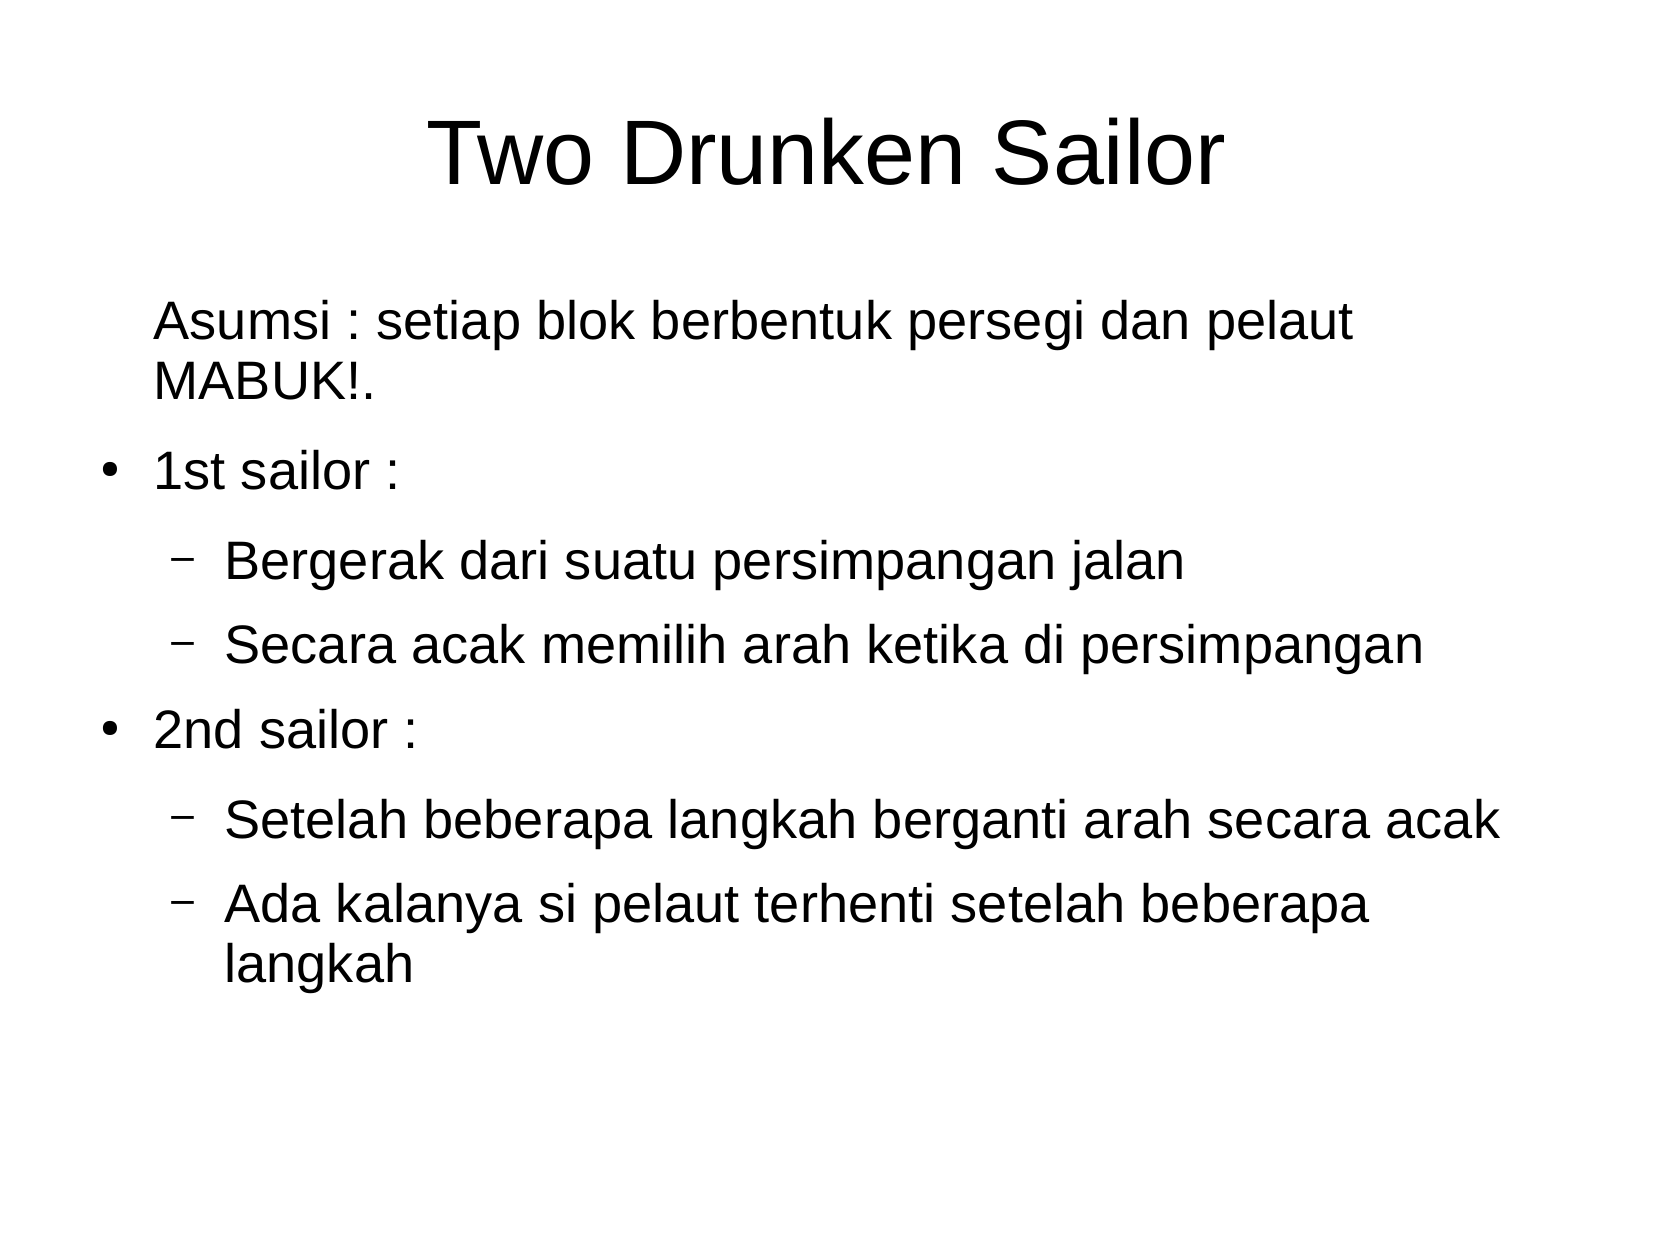

# Two Drunken Sailor
Asumsi : setiap blok berbentuk persegi dan pelaut MABUK!.
1st sailor :
Bergerak dari suatu persimpangan jalan
Secara acak memilih arah ketika di persimpangan
2nd sailor :
Setelah beberapa langkah berganti arah secara acak
Ada kalanya si pelaut terhenti setelah beberapa langkah